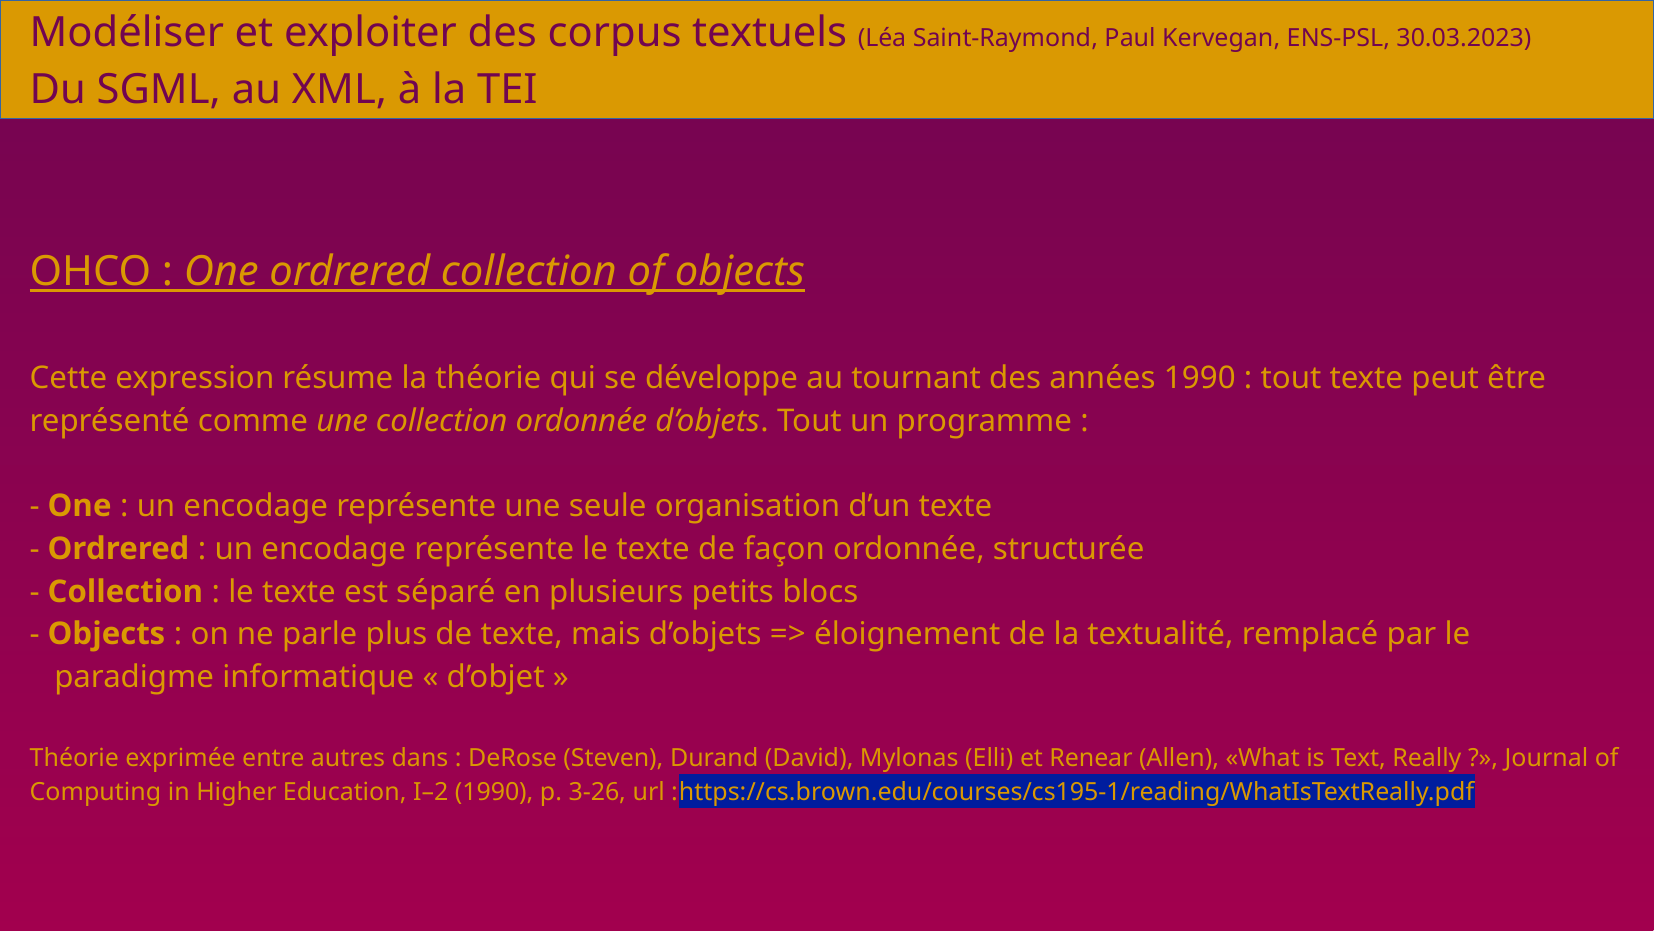

# Modéliser et exploiter des corpus textuels (Léa Saint-Raymond, Paul Kervegan, ENS-PSL, 30.03.2023) Du SGML, au XML, à la TEI
OHCO : One ordrered collection of objects
Cette expression résume la théorie qui se développe au tournant des années 1990 : tout texte peut être représenté comme une collection ordonnée d’objets. Tout un programme :
- One : un encodage représente une seule organisation d’un texte
- Ordrered : un encodage représente le texte de façon ordonnée, structurée
- Collection : le texte est séparé en plusieurs petits blocs
- Objects : on ne parle plus de texte, mais d’objets => éloignement de la textualité, remplacé par le
 paradigme informatique « d’objet »
Théorie exprimée entre autres dans : DeRose (Steven), Durand (David), Mylonas (Elli) et Renear (Allen), «What is Text, Really ?», Journal of Computing in Higher Education, I–2 (1990), p. 3-26, url :https://cs.brown.edu/courses/cs195-1/reading/WhatIsTextReally.pdf